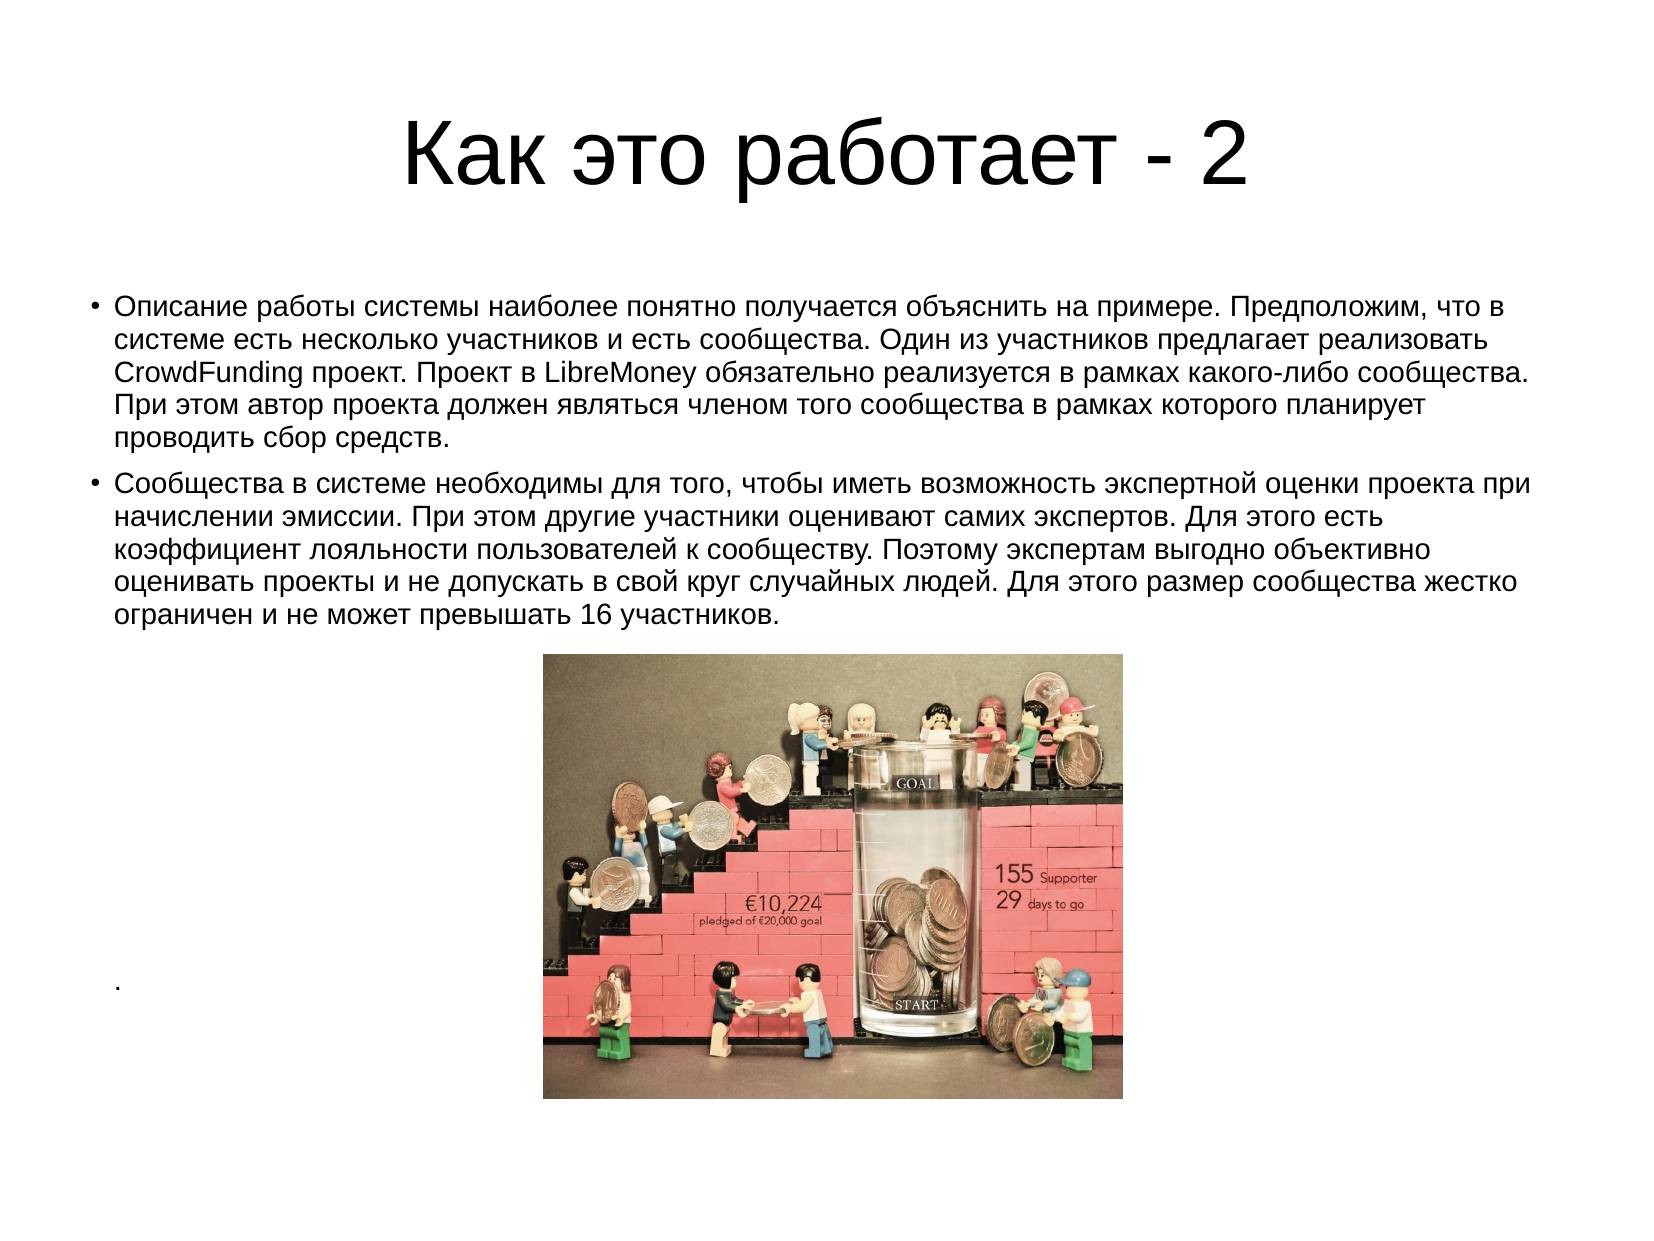

# Как это работает - 2
Описание работы системы наиболее понятно получается объяснить на примере. Предположим, что в системе есть несколько участников и есть сообщества. Один из участников предлагает реализовать CrowdFunding проект. Проект в LibreMoney обязательно реализуется в рамках какого-либо сообщества. При этом автор проекта должен являться членом того сообщества в рамках которого планирует проводить сбор средств.
Сообщества в системе необходимы для того, чтобы иметь возможность экспертной оценки проекта при начислении эмиссии. При этом другие участники оценивают самих экспертов. Для этого есть коэффициент лояльности пользователей к сообществу. Поэтому экспертам выгодно объективно оценивать проекты и не допускать в свой круг случайных людей. Для этого размер сообщества жестко ограничен и не может превышать 16 участников.
.